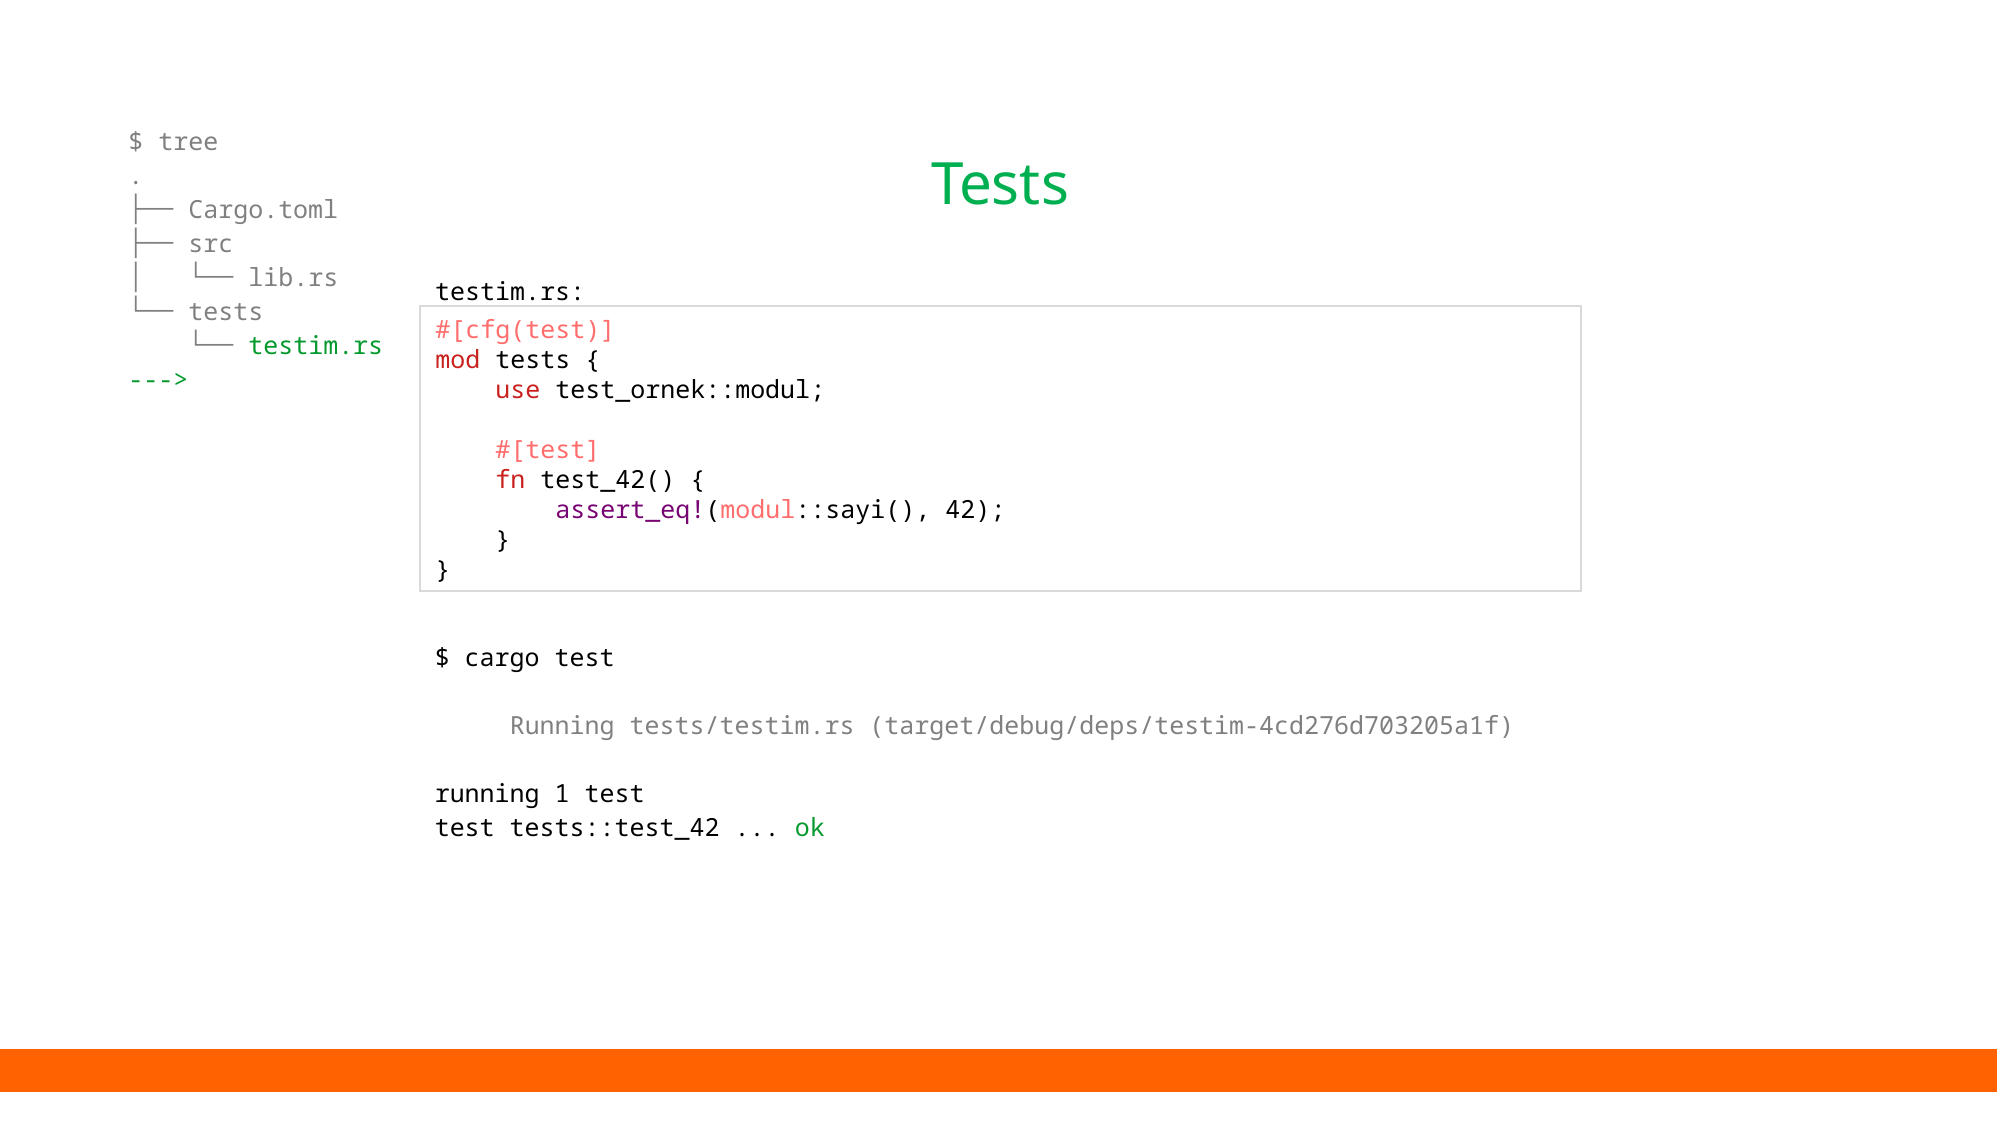

$ tree
.
├── Cargo.toml
├── src
│ └── lib.rs
└── tests
 └── testim.rs --->
# Tests
testim.rs:
#[cfg(test)]
mod tests {
 use test_ornek::modul;
 #[test]
 fn test_42() {
 assert_eq!(modul::sayi(), 42);
 }
}
$ cargo test
 Running tests/testim.rs (target/debug/deps/testim-4cd276d703205a1f)
running 1 test
test tests::test_42 ... ok